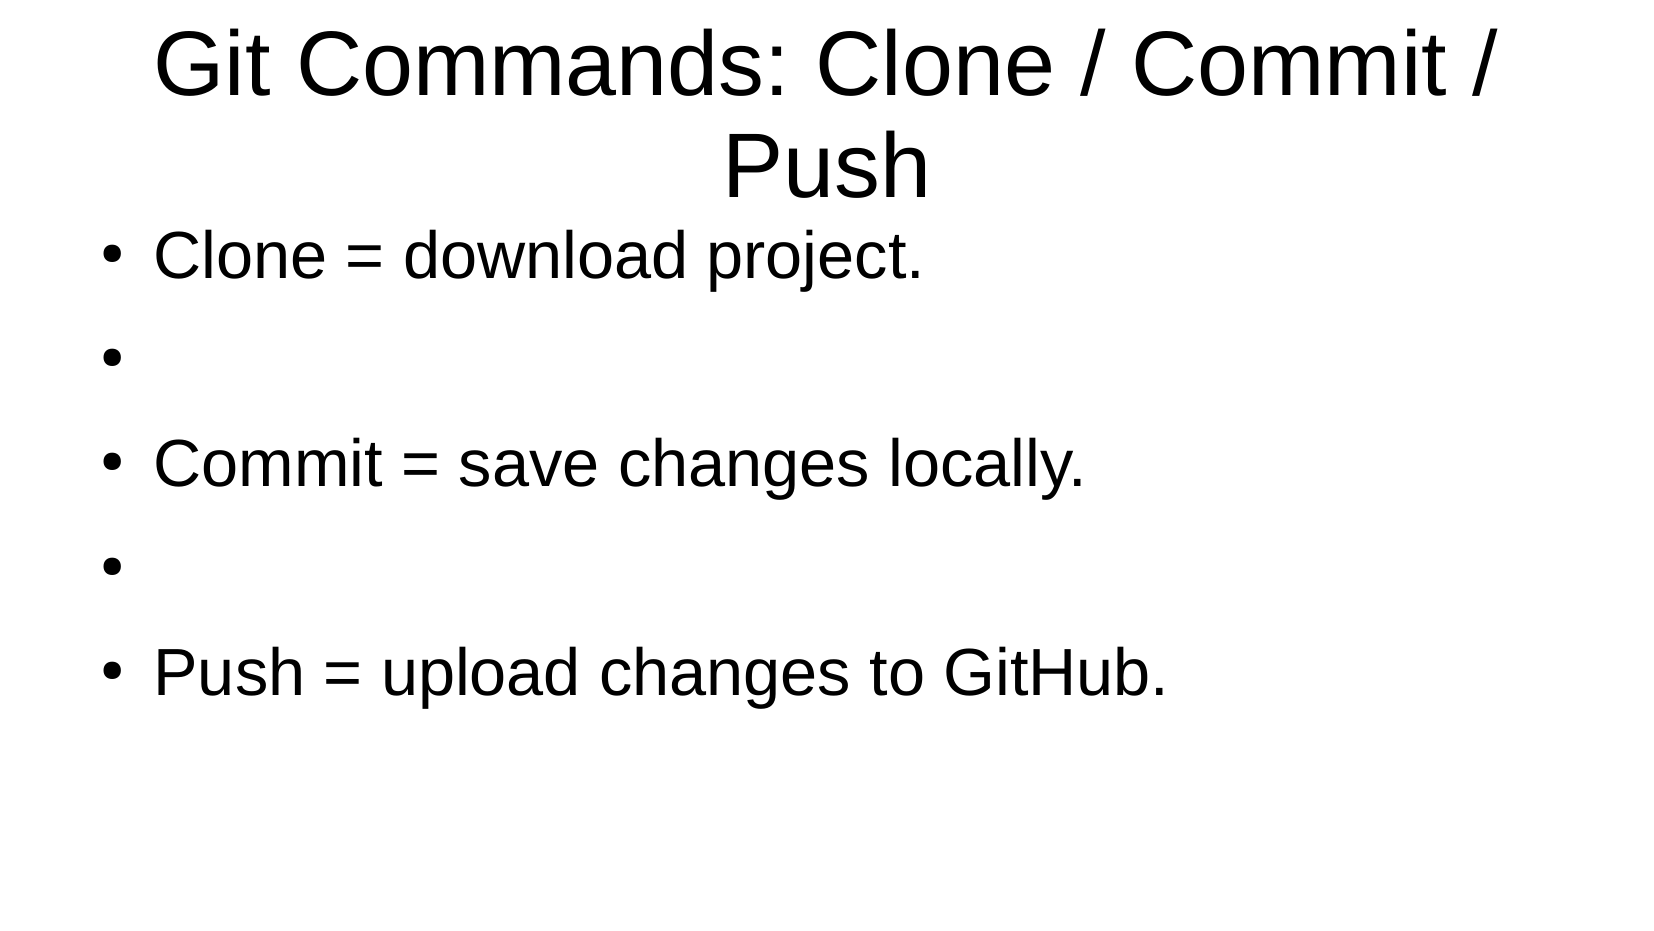

# Git Commands: Clone / Commit / Push
Clone = download project.
Commit = save changes locally.
Push = upload changes to GitHub.